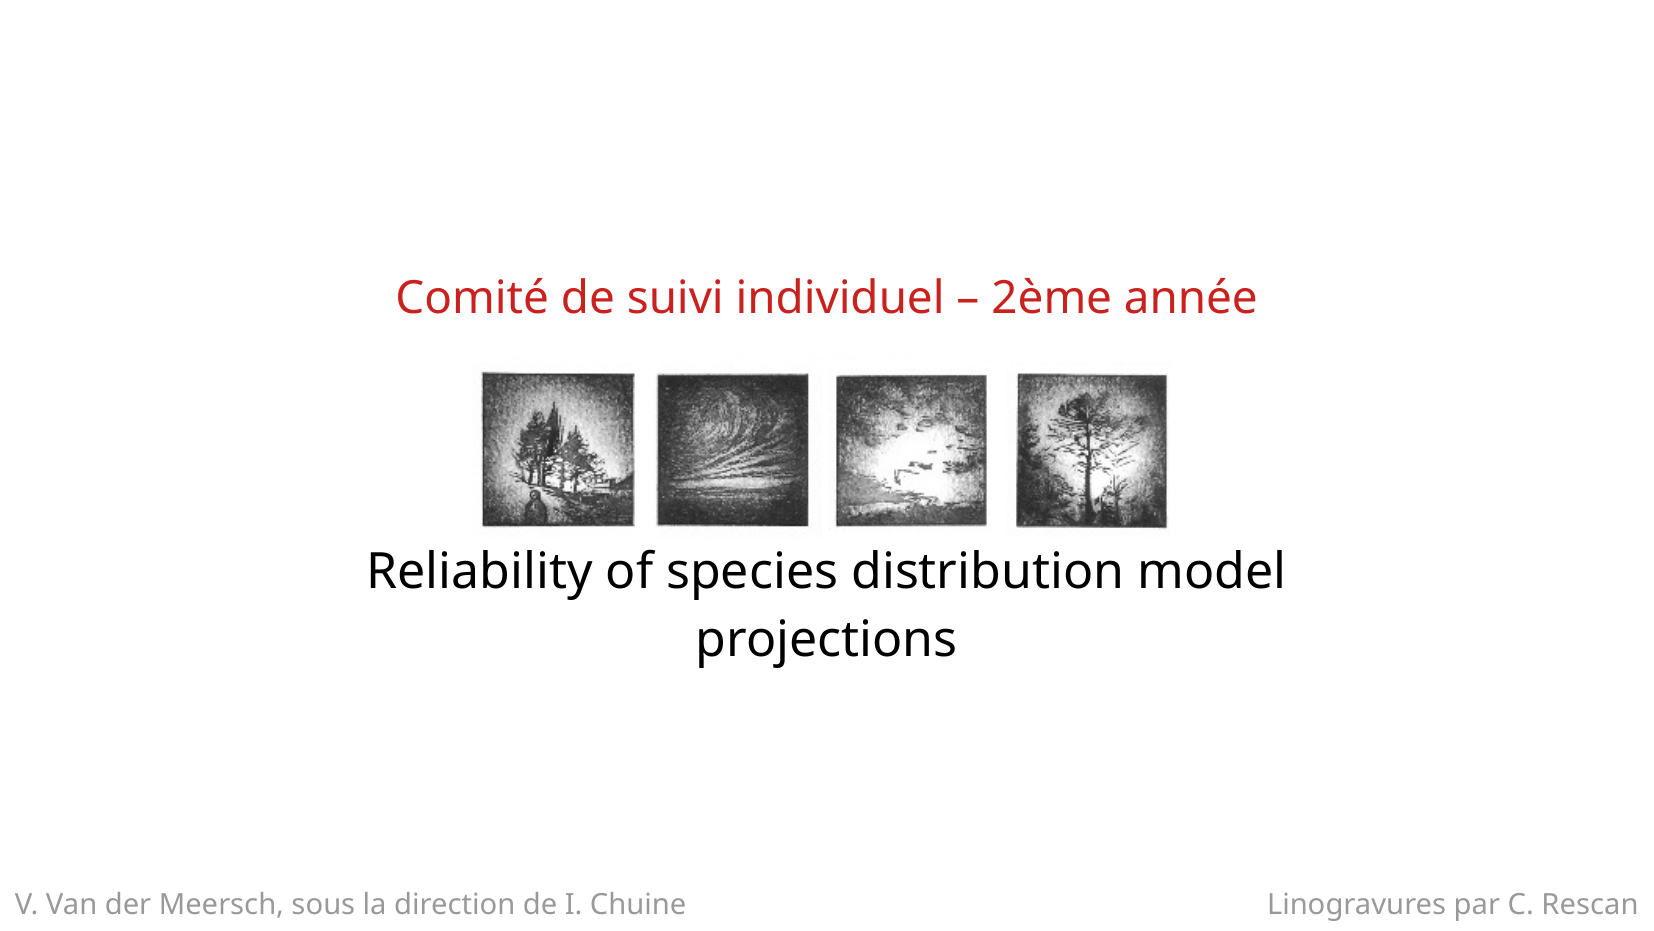

Comité de suivi individuel – 2ème année
Reliability of species distribution model projections
V. Van der Meersch, sous la direction de I. Chuine
Linogravures par C. Rescan